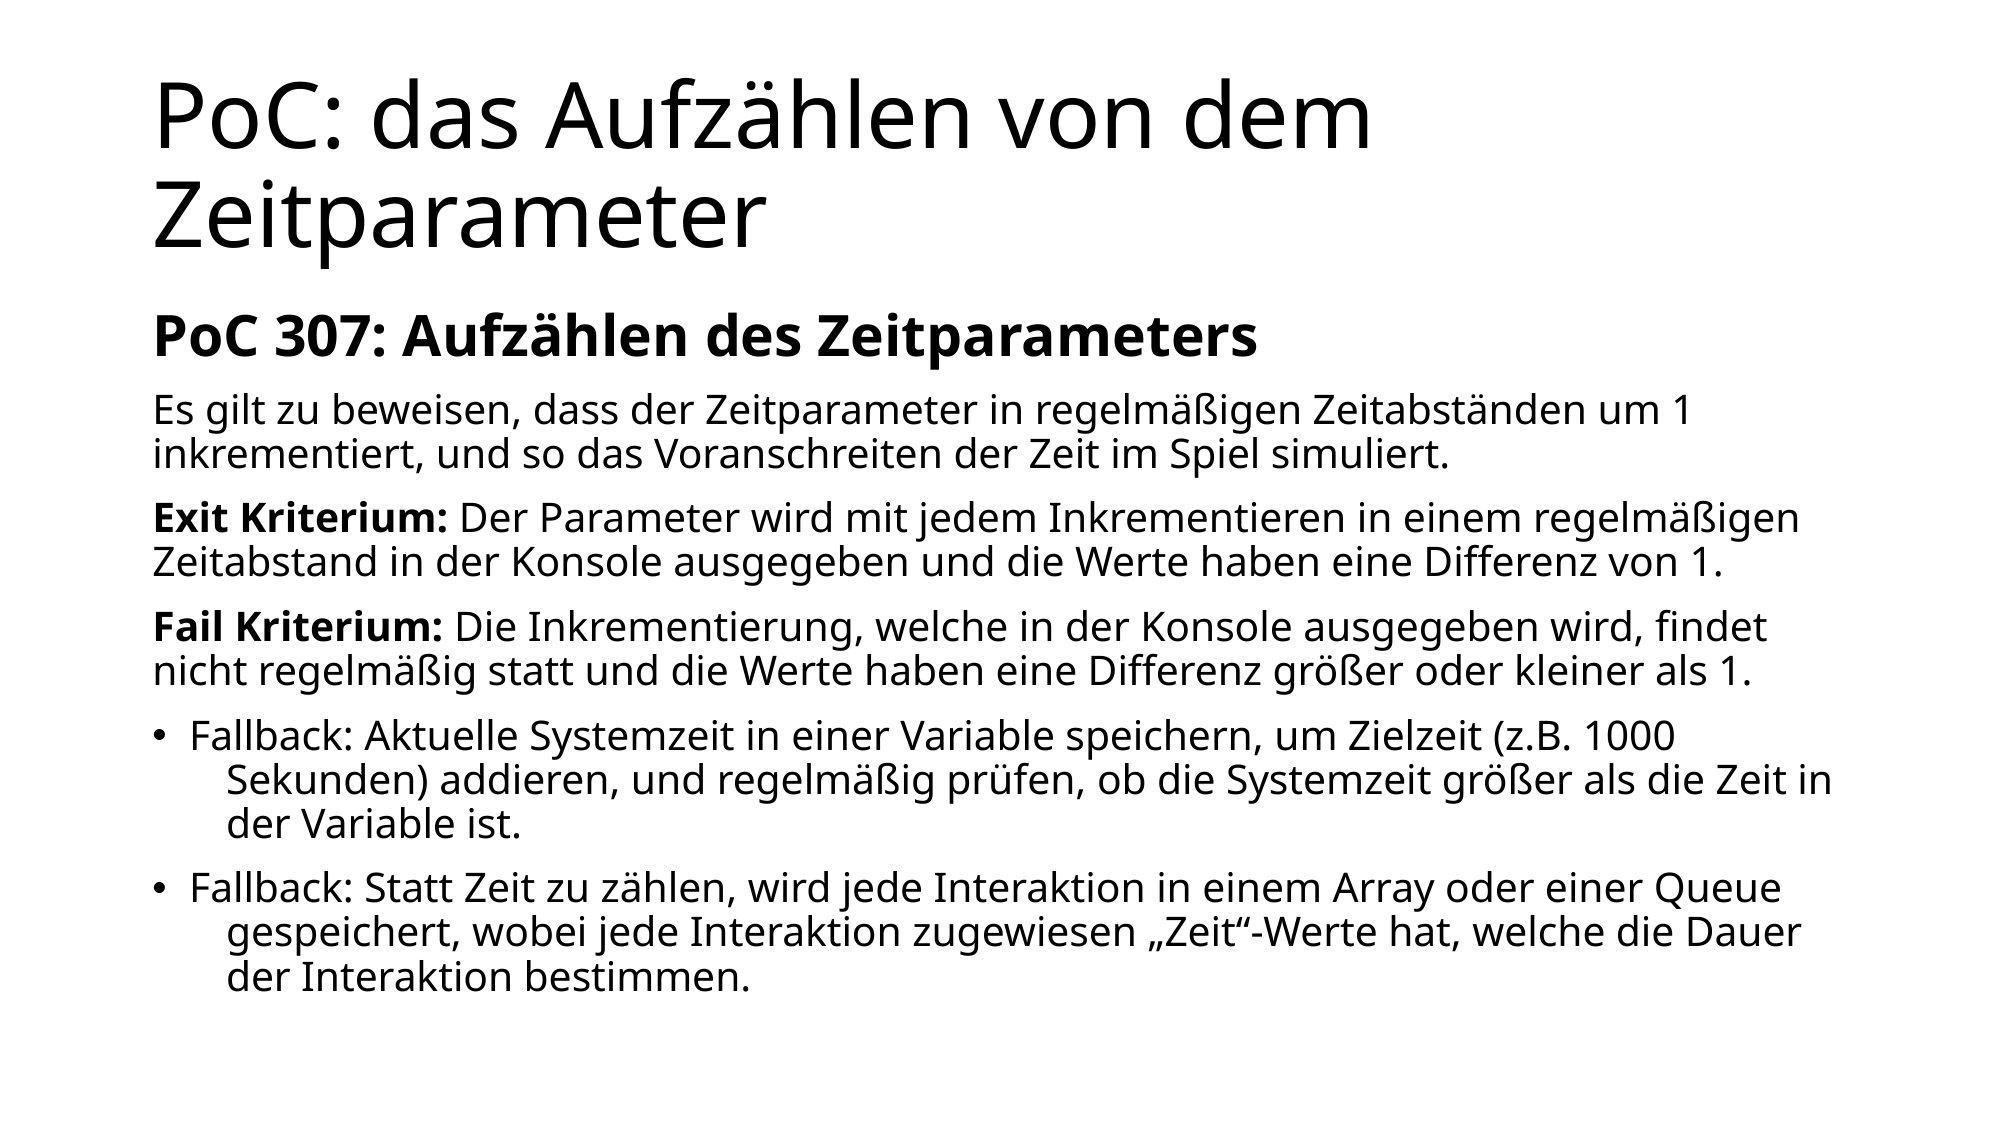

# PoC: das Aufzählen von dem Zeitparameter
PoC 307: Aufzählen des Zeitparameters
Es gilt zu beweisen, dass der Zeitparameter in regelmäßigen Zeitabständen um 1 inkrementiert, und so das Voranschreiten der Zeit im Spiel simuliert.
Exit Kriterium: Der Parameter wird mit jedem Inkrementieren in einem regelmäßigen Zeitabstand in der Konsole ausgegeben und die Werte haben eine Differenz von 1.
Fail Kriterium: Die Inkrementierung, welche in der Konsole ausgegeben wird, findet nicht regelmäßig statt und die Werte haben eine Differenz größer oder kleiner als 1.
Fallback: Aktuelle Systemzeit in einer Variable speichern, um Zielzeit (z.B. 1000 Sekunden) addieren, und regelmäßig prüfen, ob die Systemzeit größer als die Zeit in der Variable ist.
Fallback: Statt Zeit zu zählen, wird jede Interaktion in einem Array oder einer Queue gespeichert, wobei jede Interaktion zugewiesen „Zeit“-Werte hat, welche die Dauer der Interaktion bestimmen.